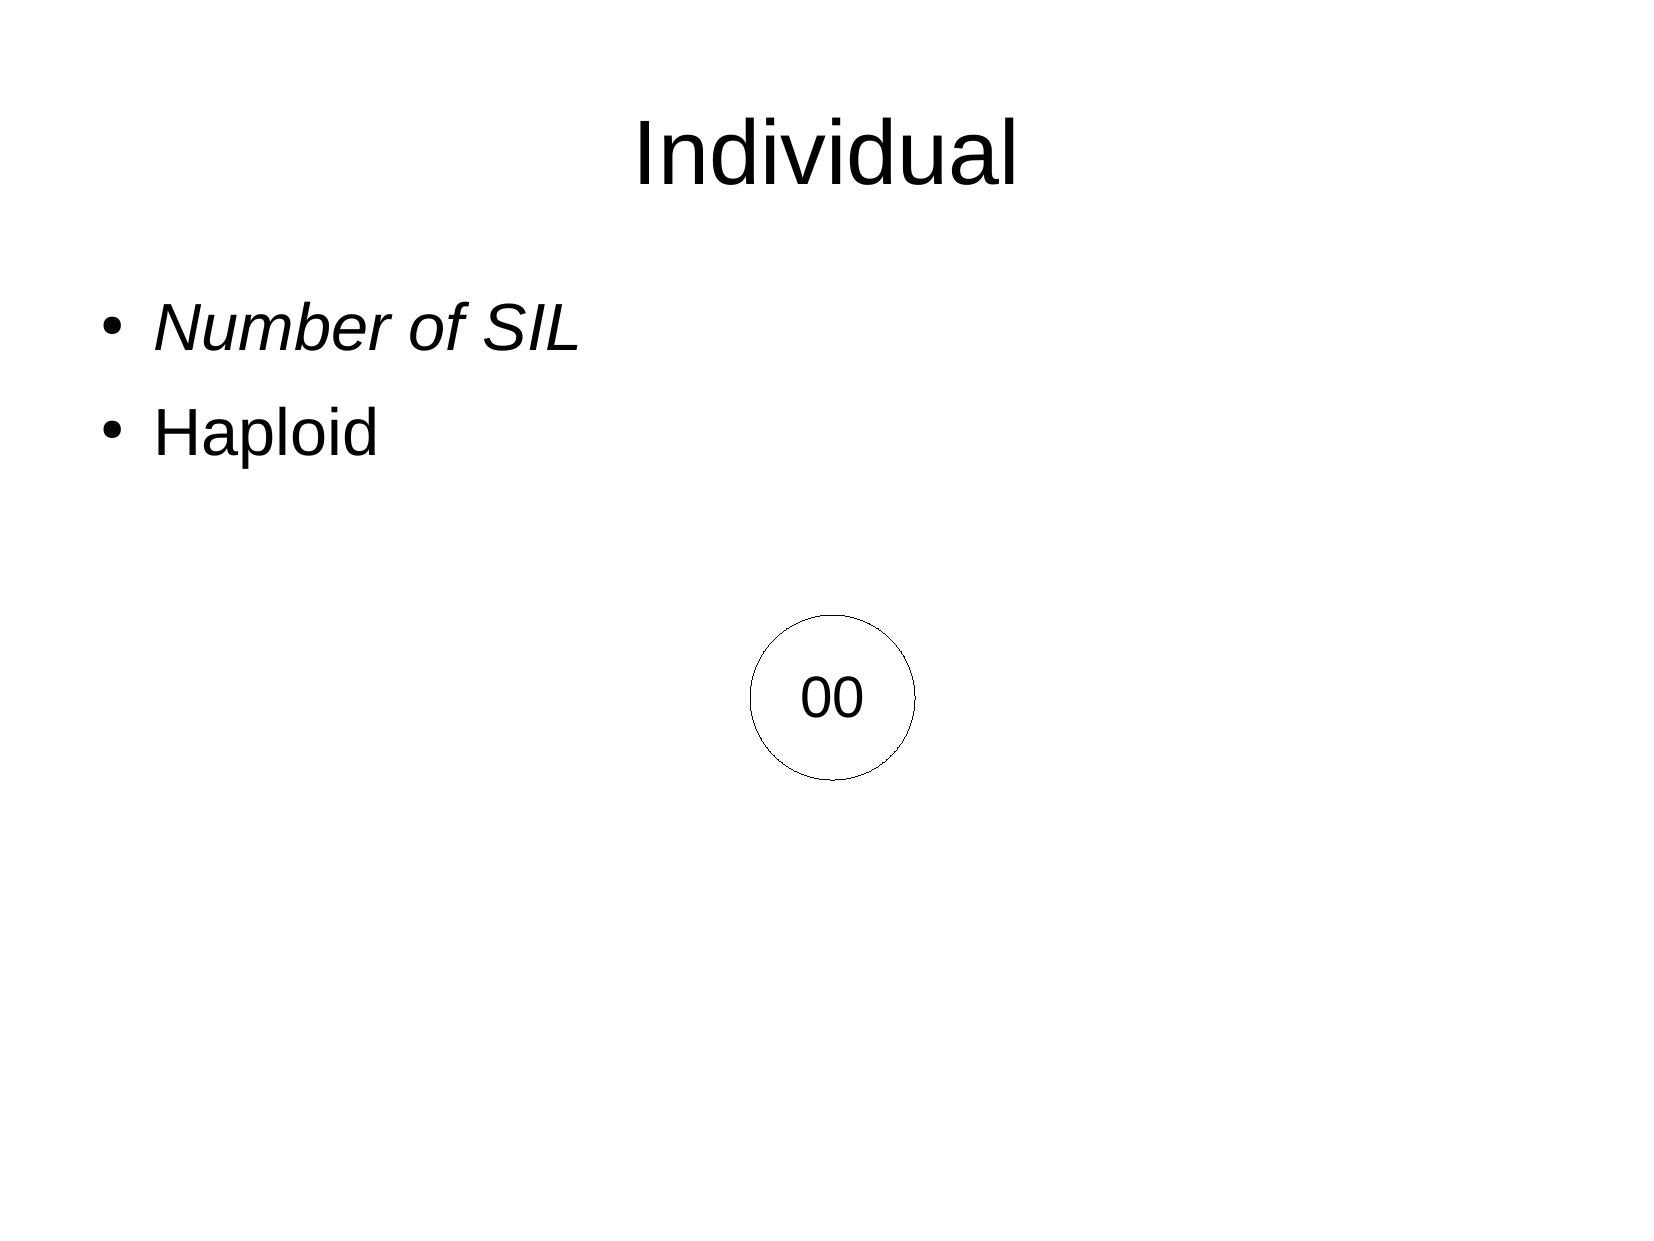

# Individual
Number of SIL
Haploid
00